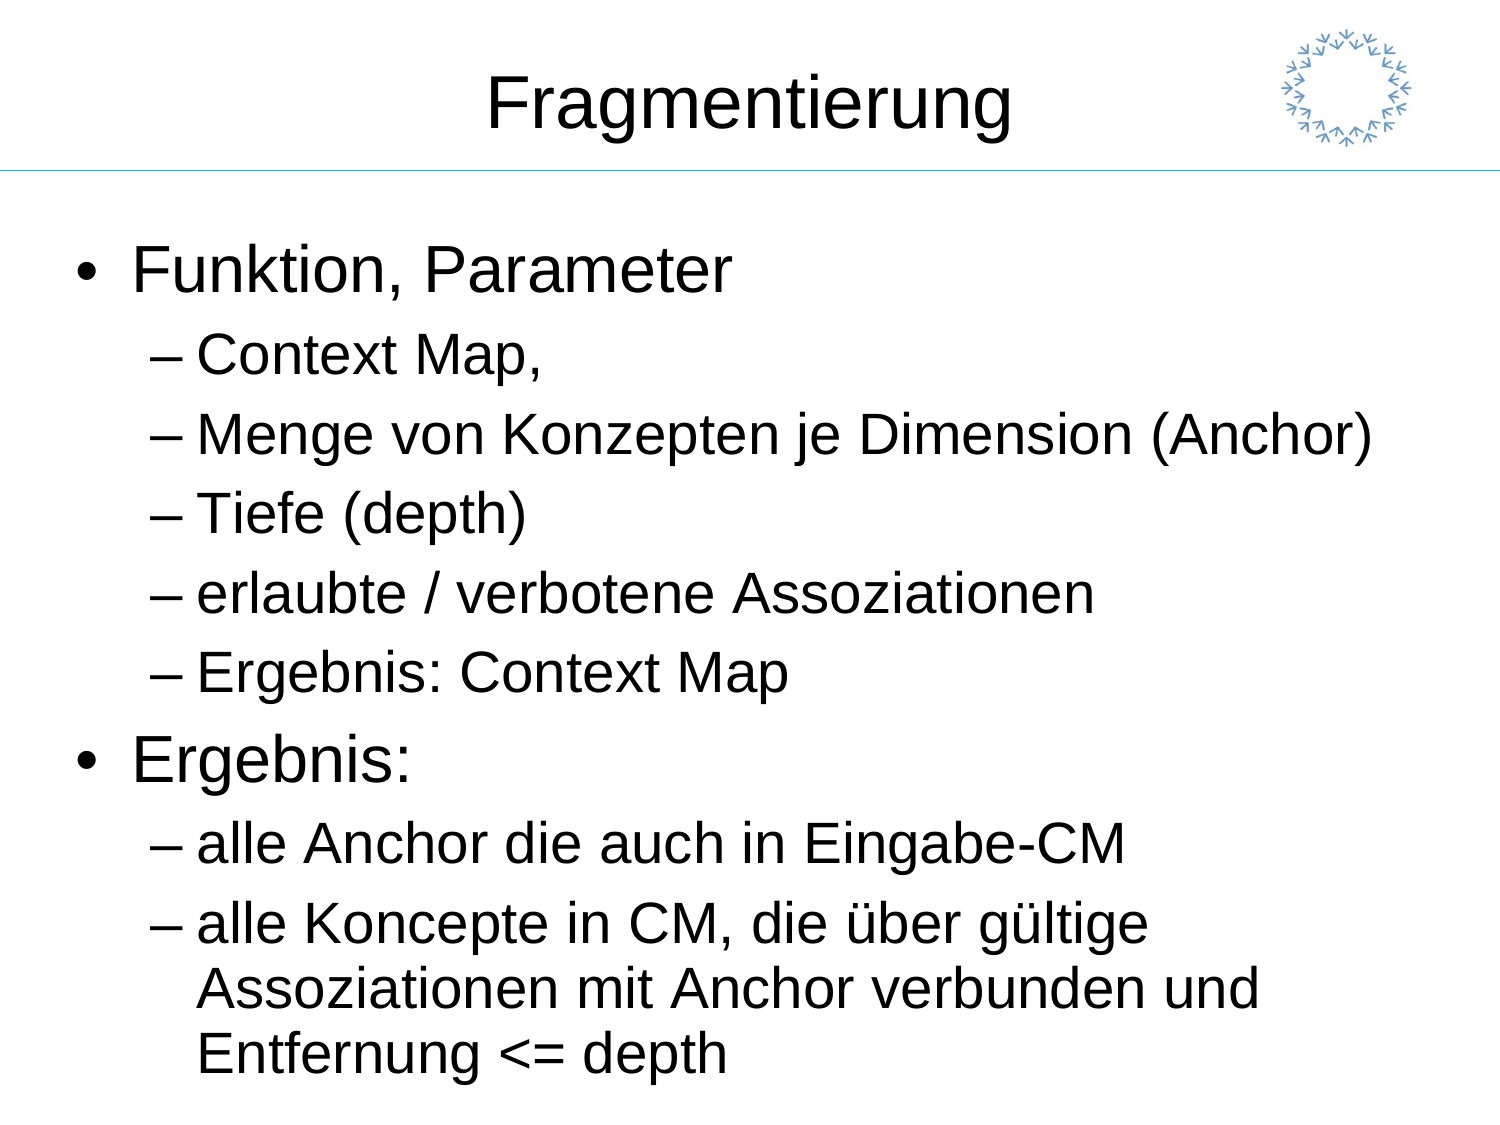

# Fragmentierung
Funktion, Parameter
Context Map,
Menge von Konzepten je Dimension (Anchor)
Tiefe (depth)
erlaubte / verbotene Assoziationen
Ergebnis: Context Map
Ergebnis:
alle Anchor die auch in Eingabe-CM
alle Koncepte in CM, die über gültige Assoziationen mit Anchor verbunden und Entfernung <= depth